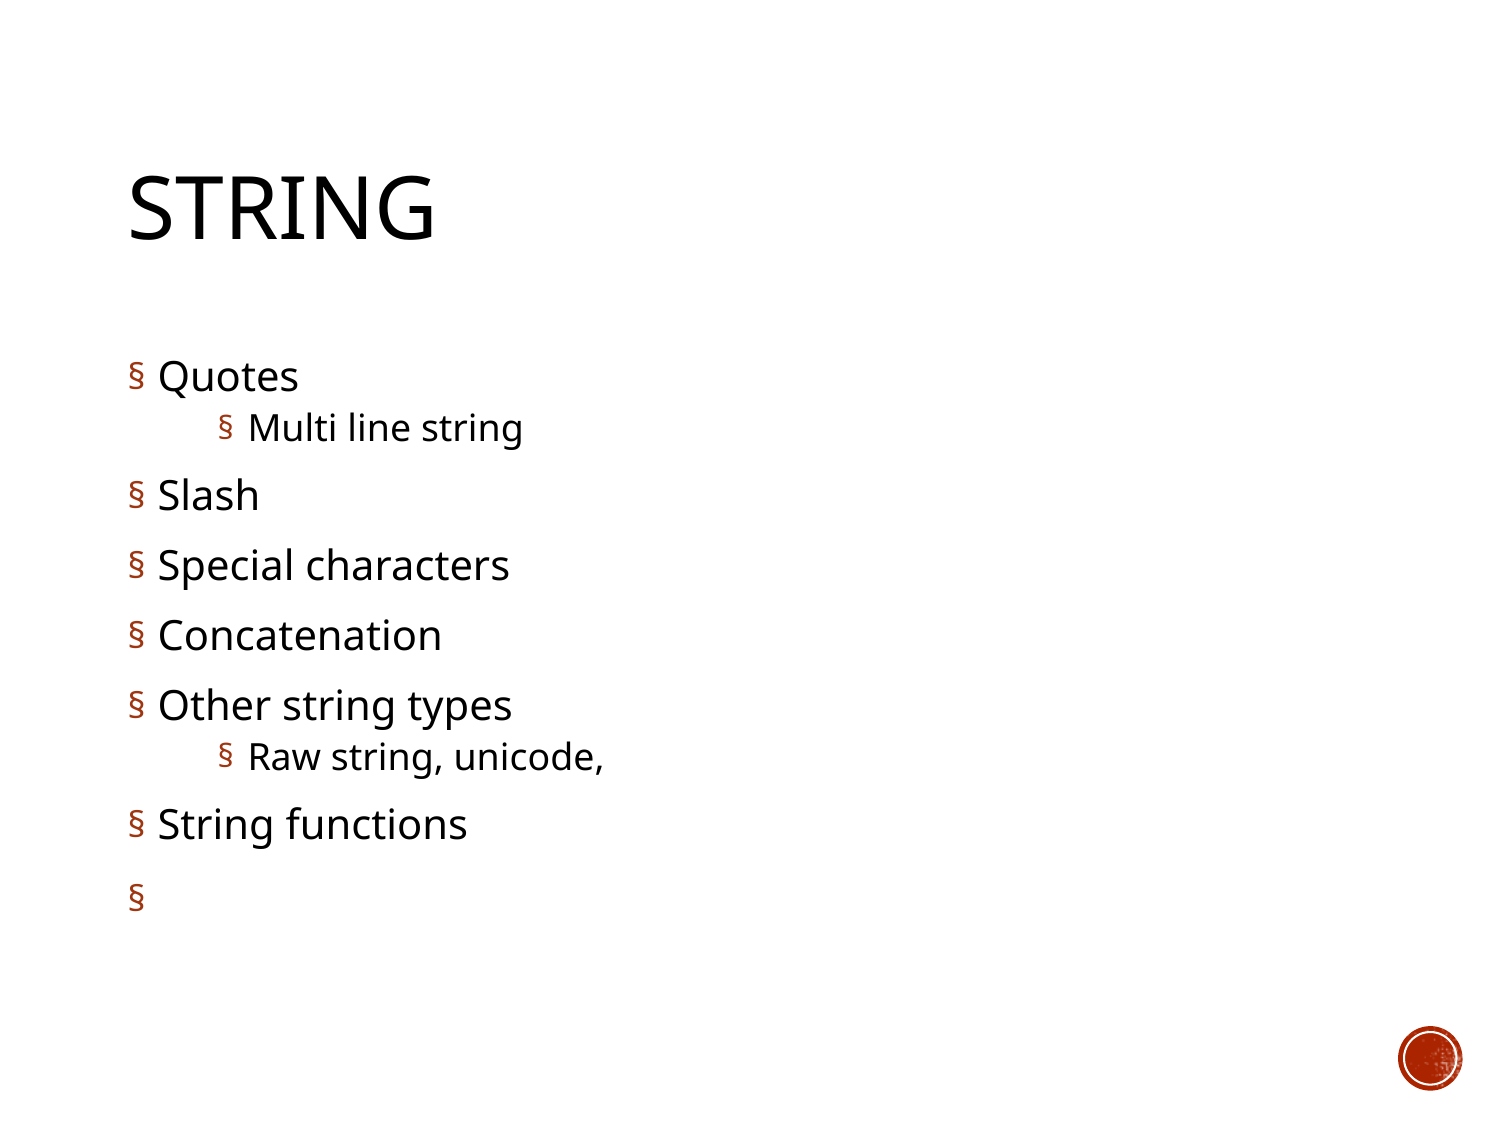

# String
Quotes
Multi line string
Slash
Special characters
Concatenation
Other string types
Raw string, unicode,
String functions